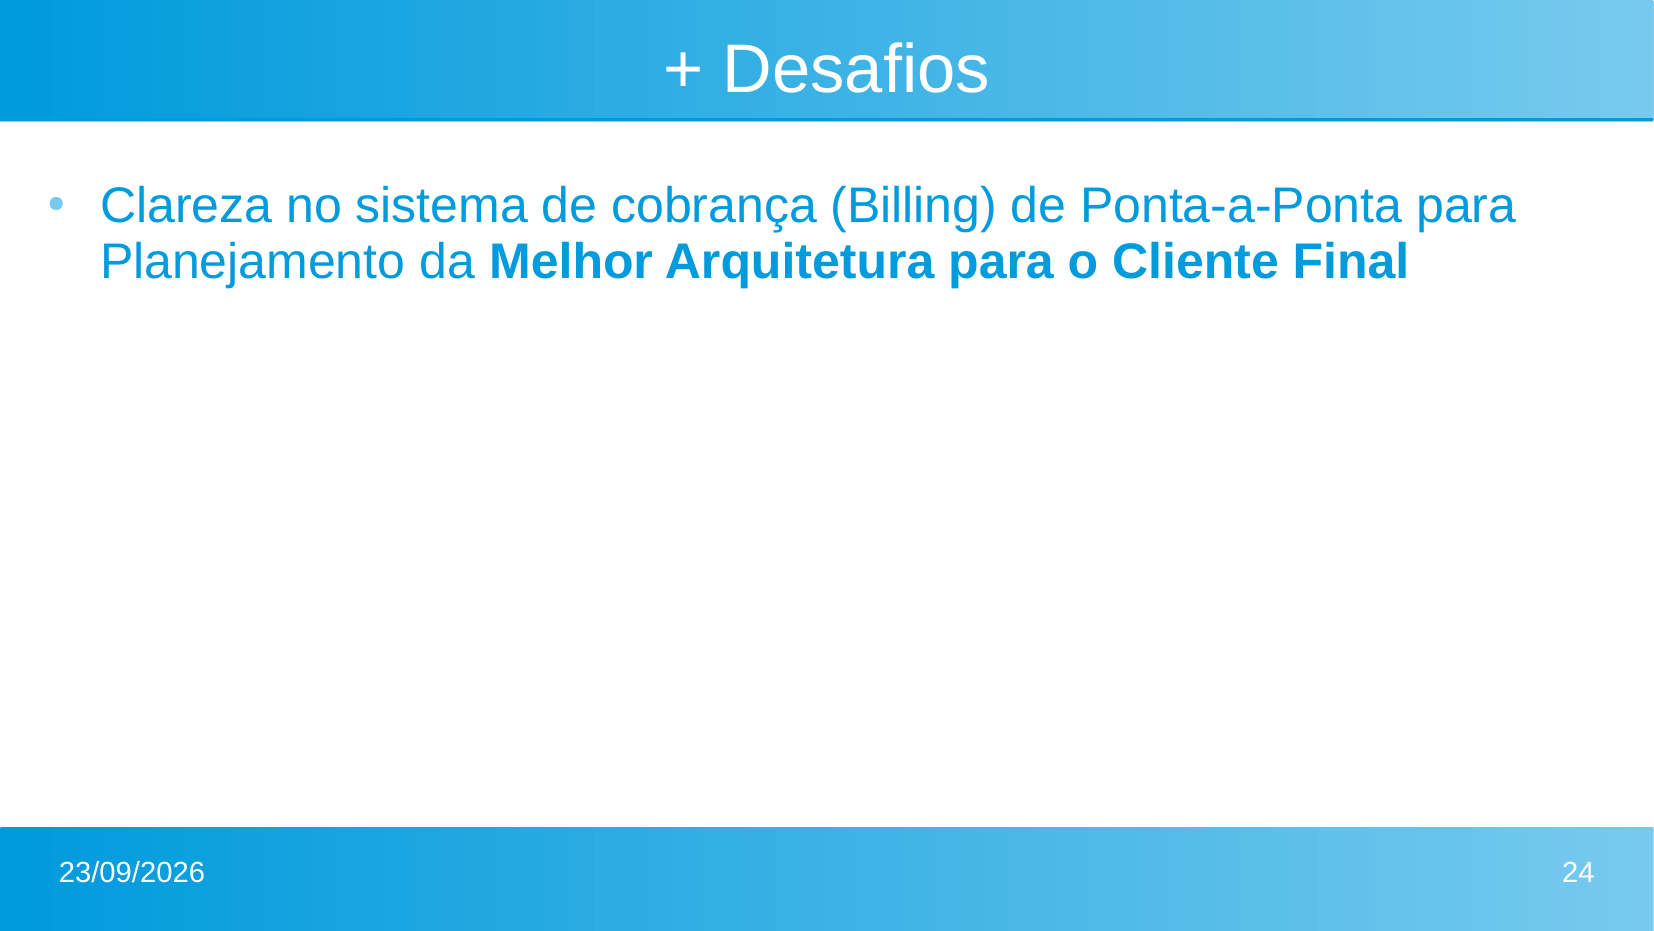

# + Desafios
Clareza no sistema de cobrança (Billing) de Ponta-a-Ponta para Planejamento da Melhor Arquitetura para o Cliente Final
24